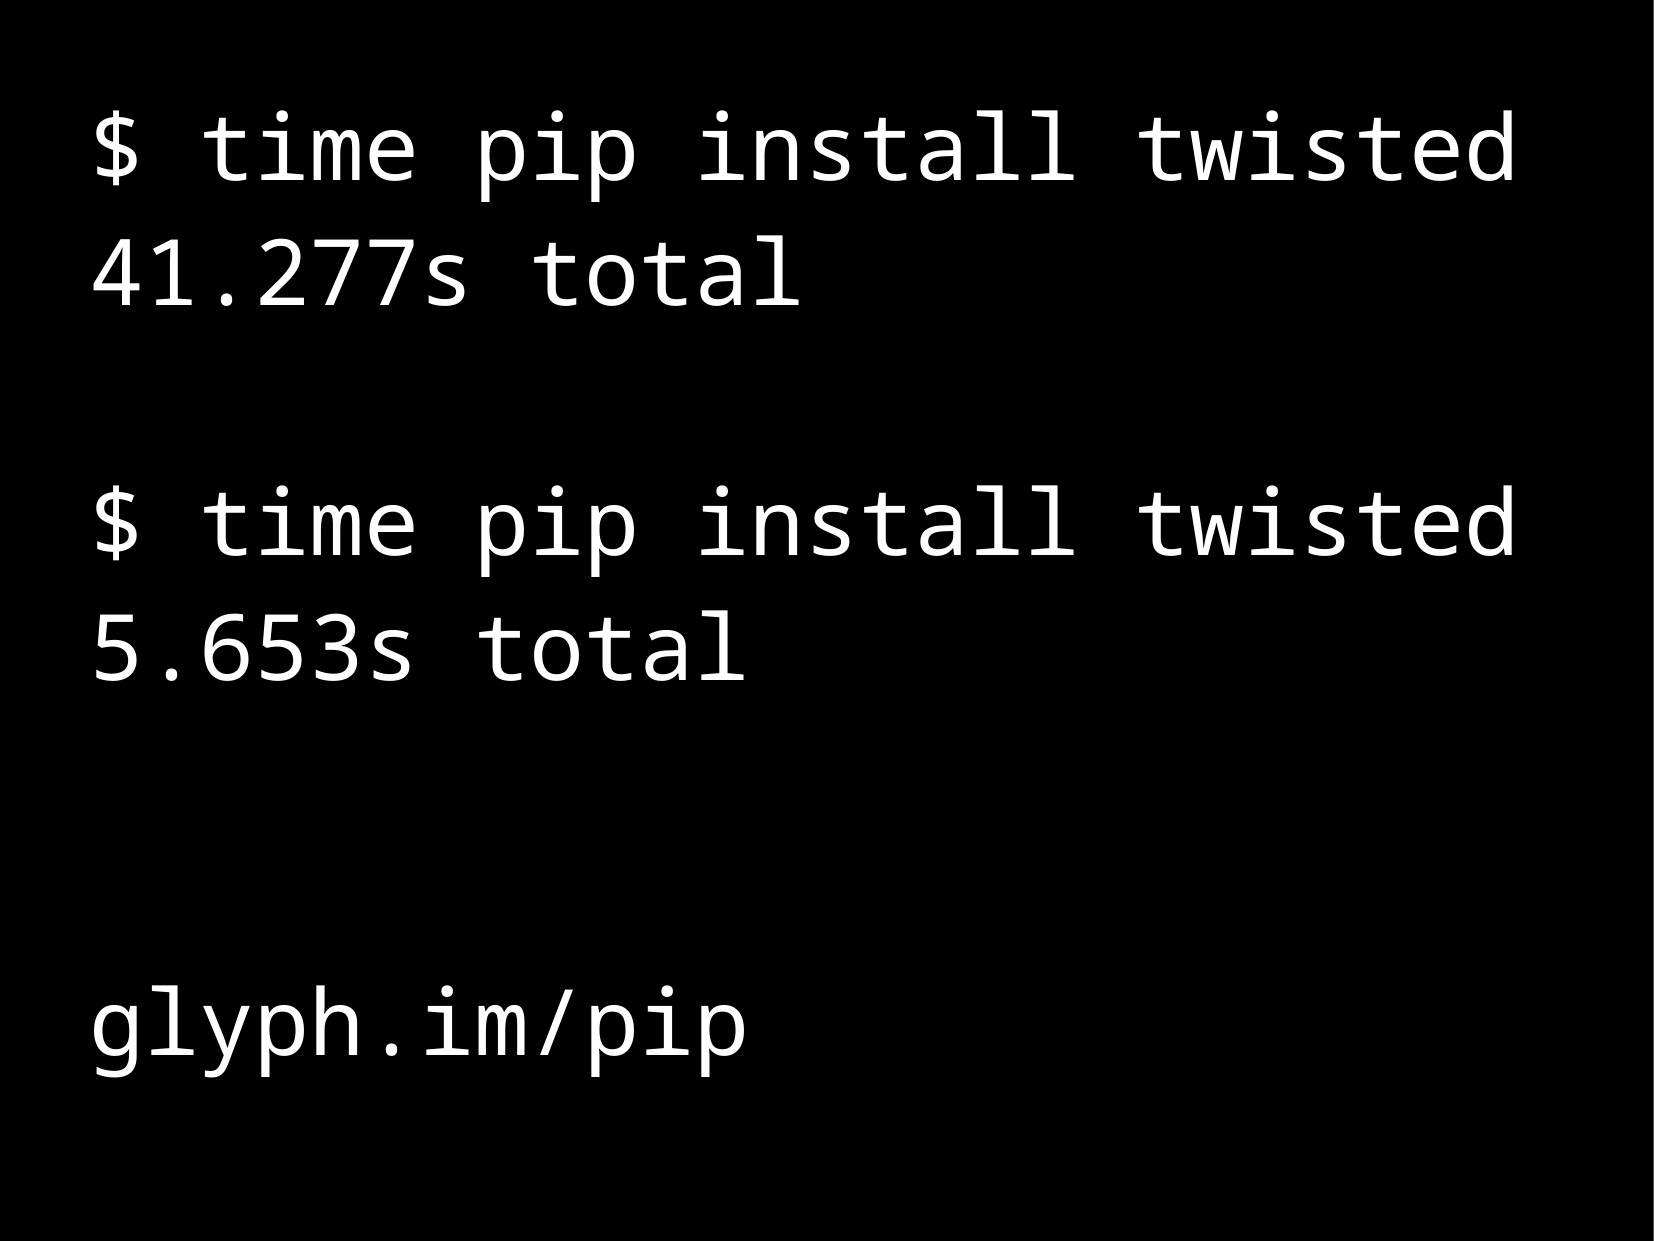

$ time pip install twisted
41.277s total
$ time pip install twisted
5.653s total
glyph.im/pip